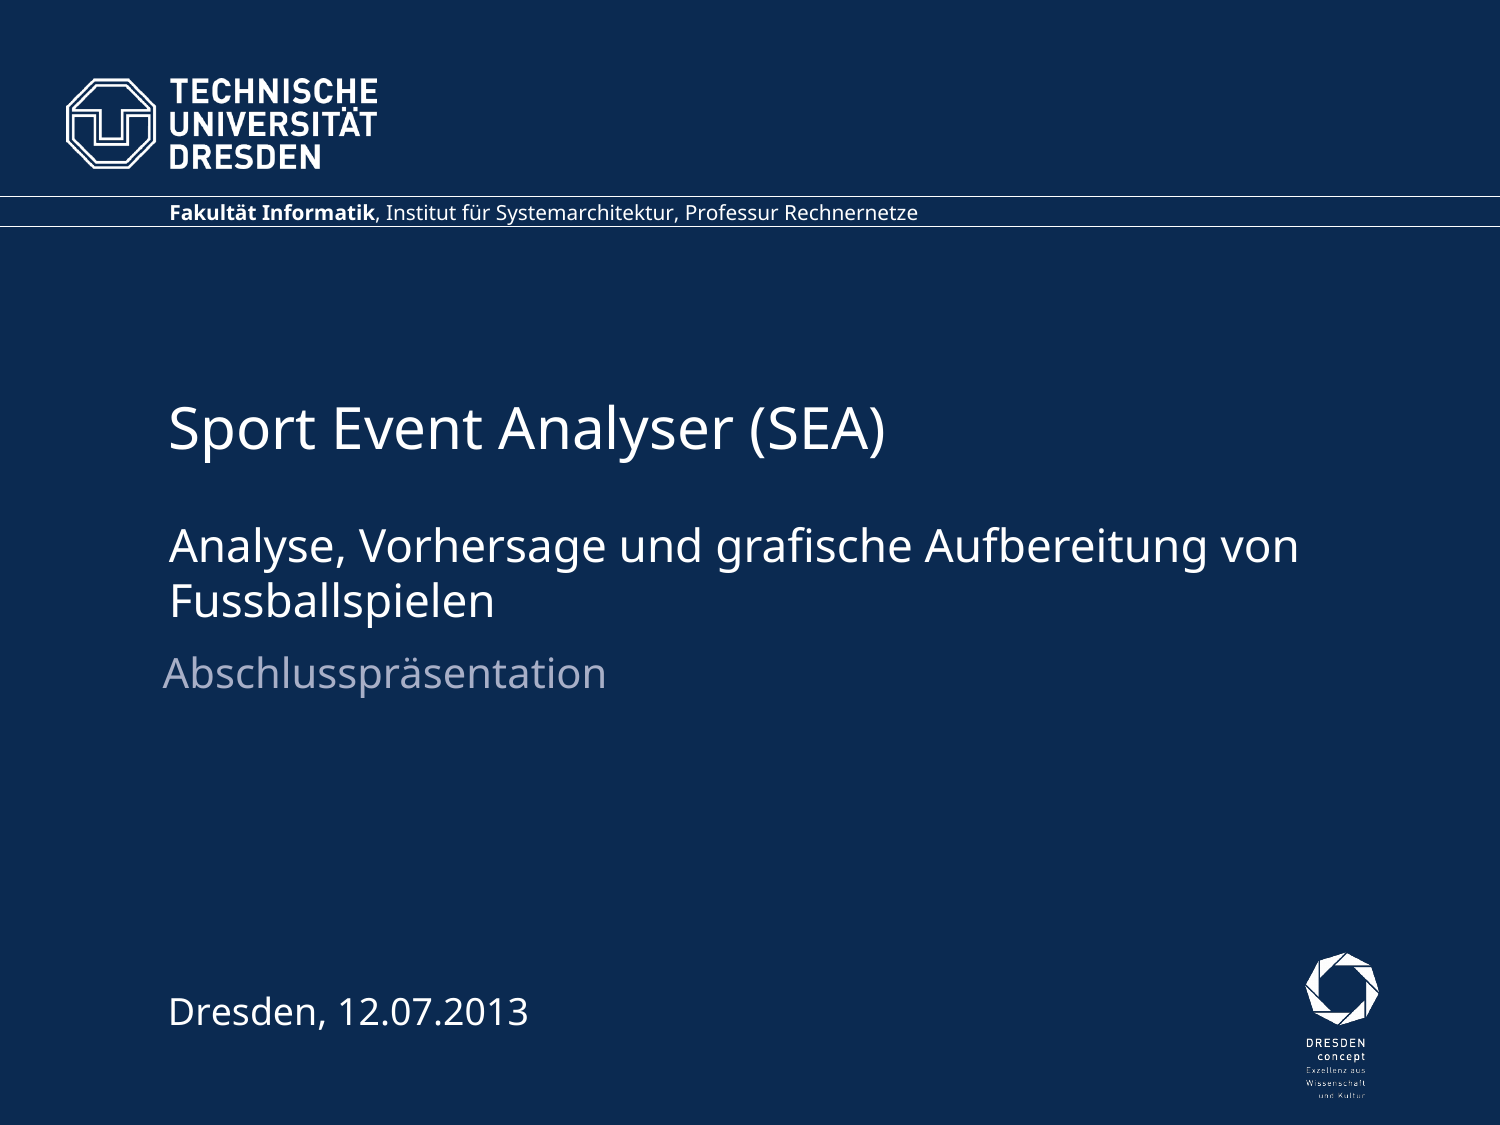

# Sport Event Analyser (SEA) Analyse, Vorhersage und grafische Aufbereitung von Fussballspielen
Abschlusspräsentation